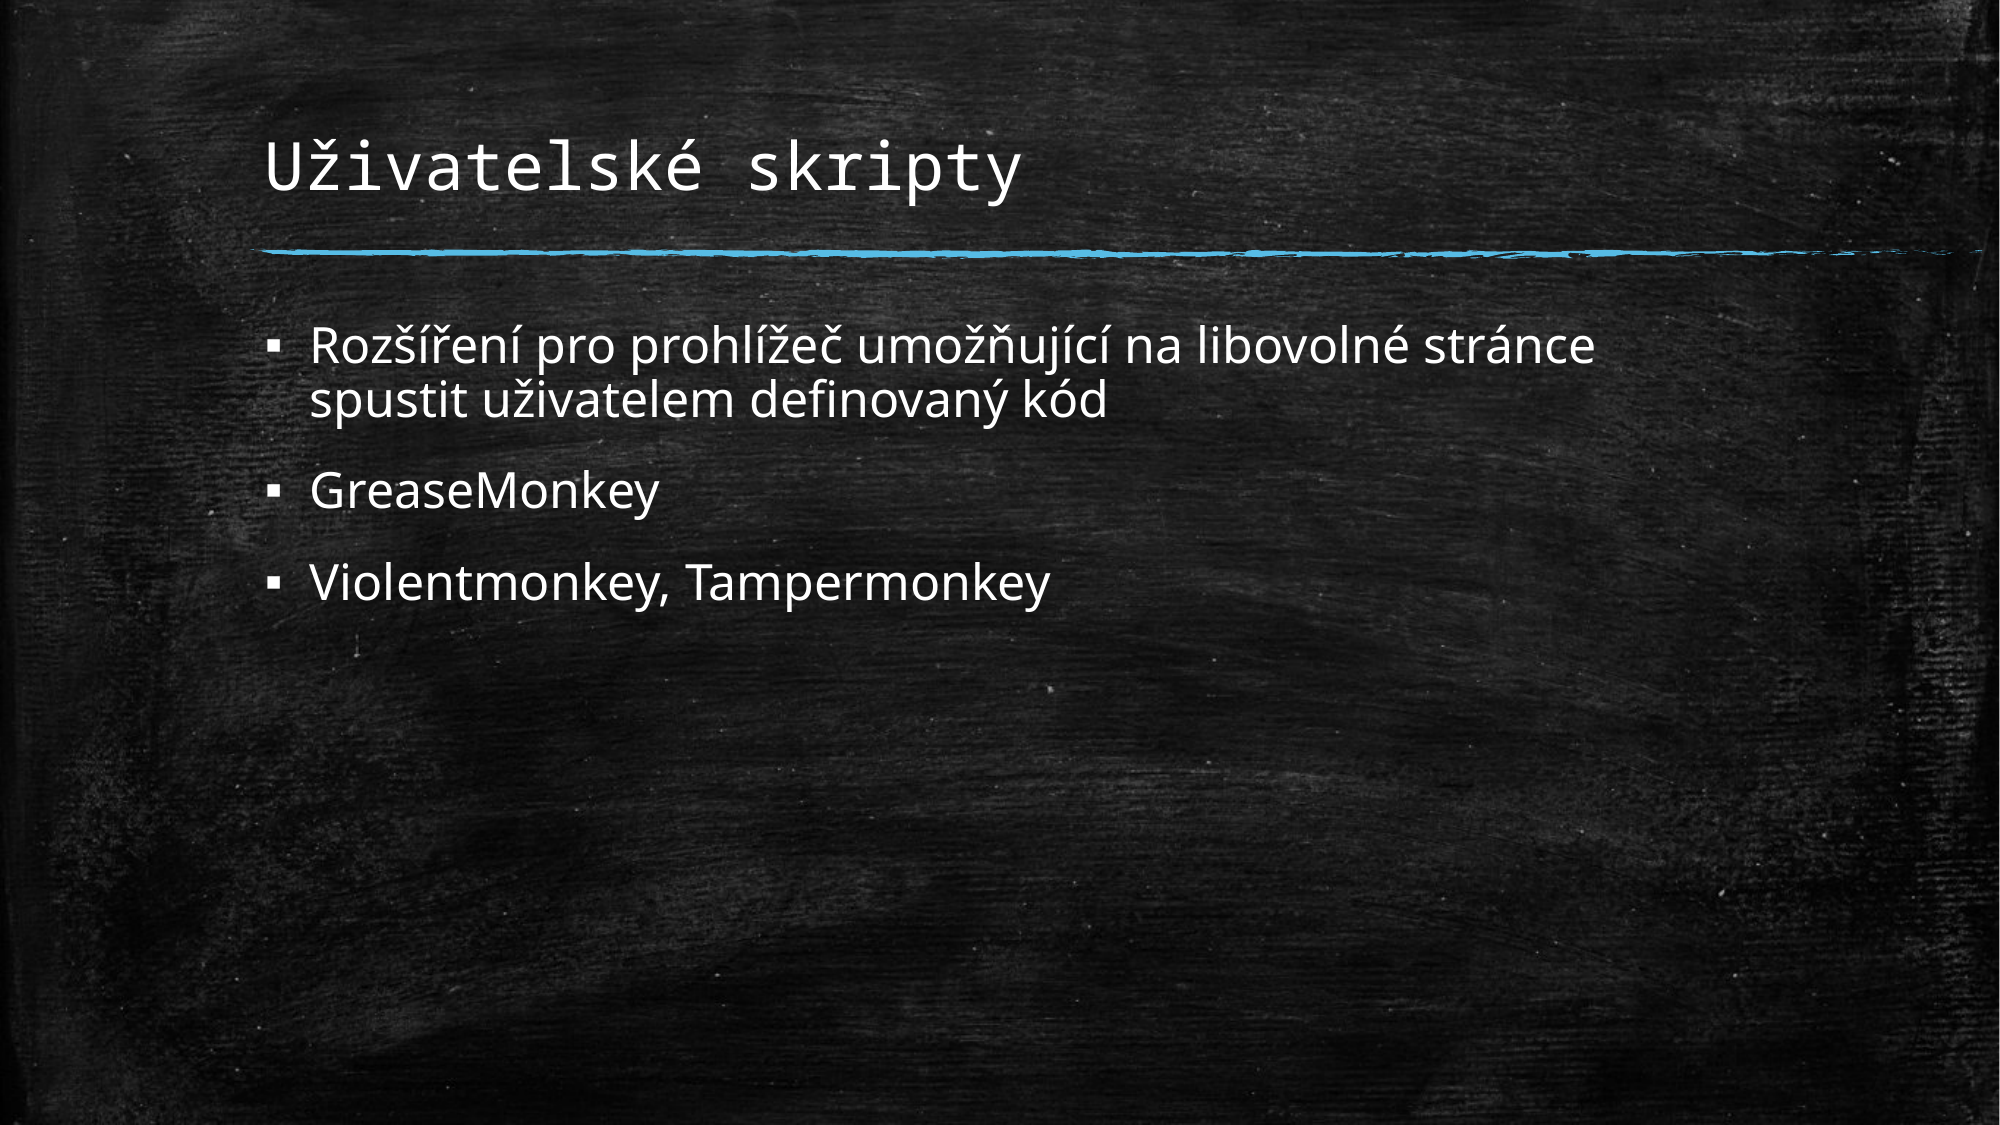

# Uživatelské skripty
Rozšíření pro prohlížeč umožňující na libovolné stránce spustit uživatelem definovaný kód
GreaseMonkey
Violentmonkey, Tampermonkey